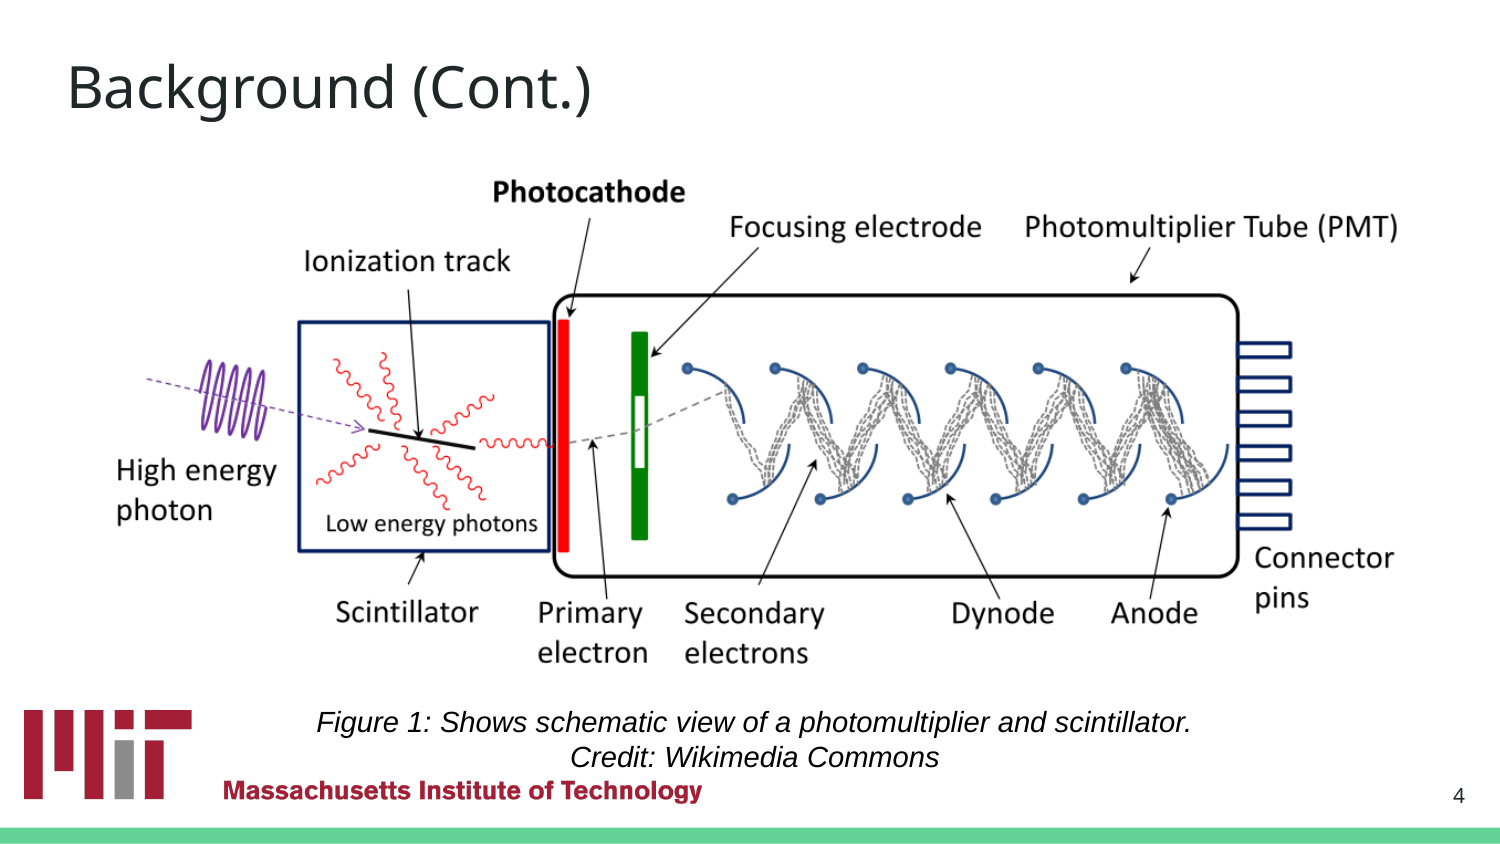

# Background (Cont.)
Figure 1: Shows schematic view of a photomultiplier and scintillator.
Credit: Wikimedia Commons